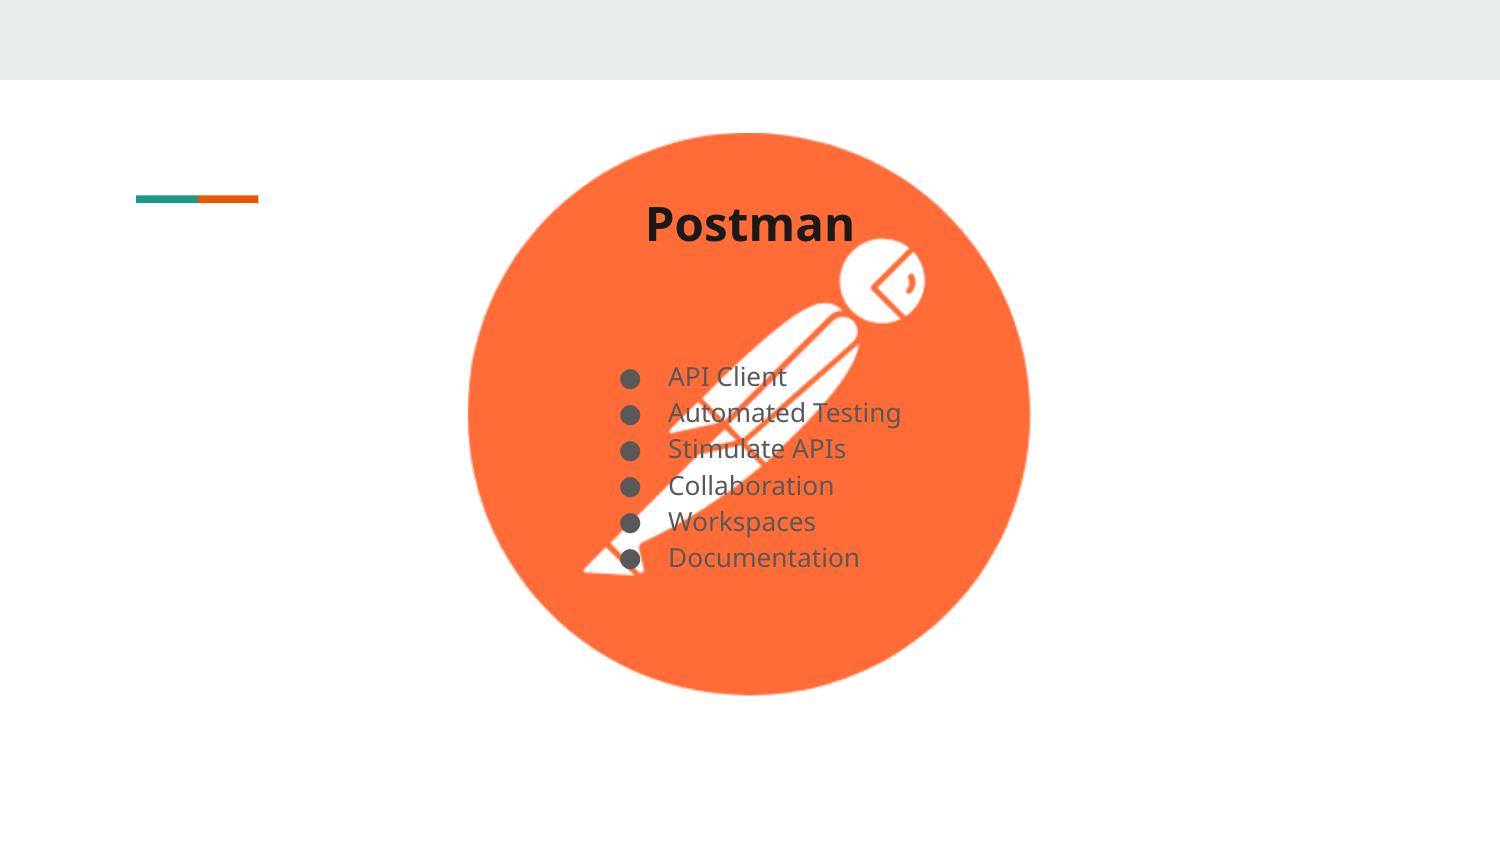

# Postman
API Client
Automated Testing
Stimulate APIs
Collaboration
Workspaces
Documentation